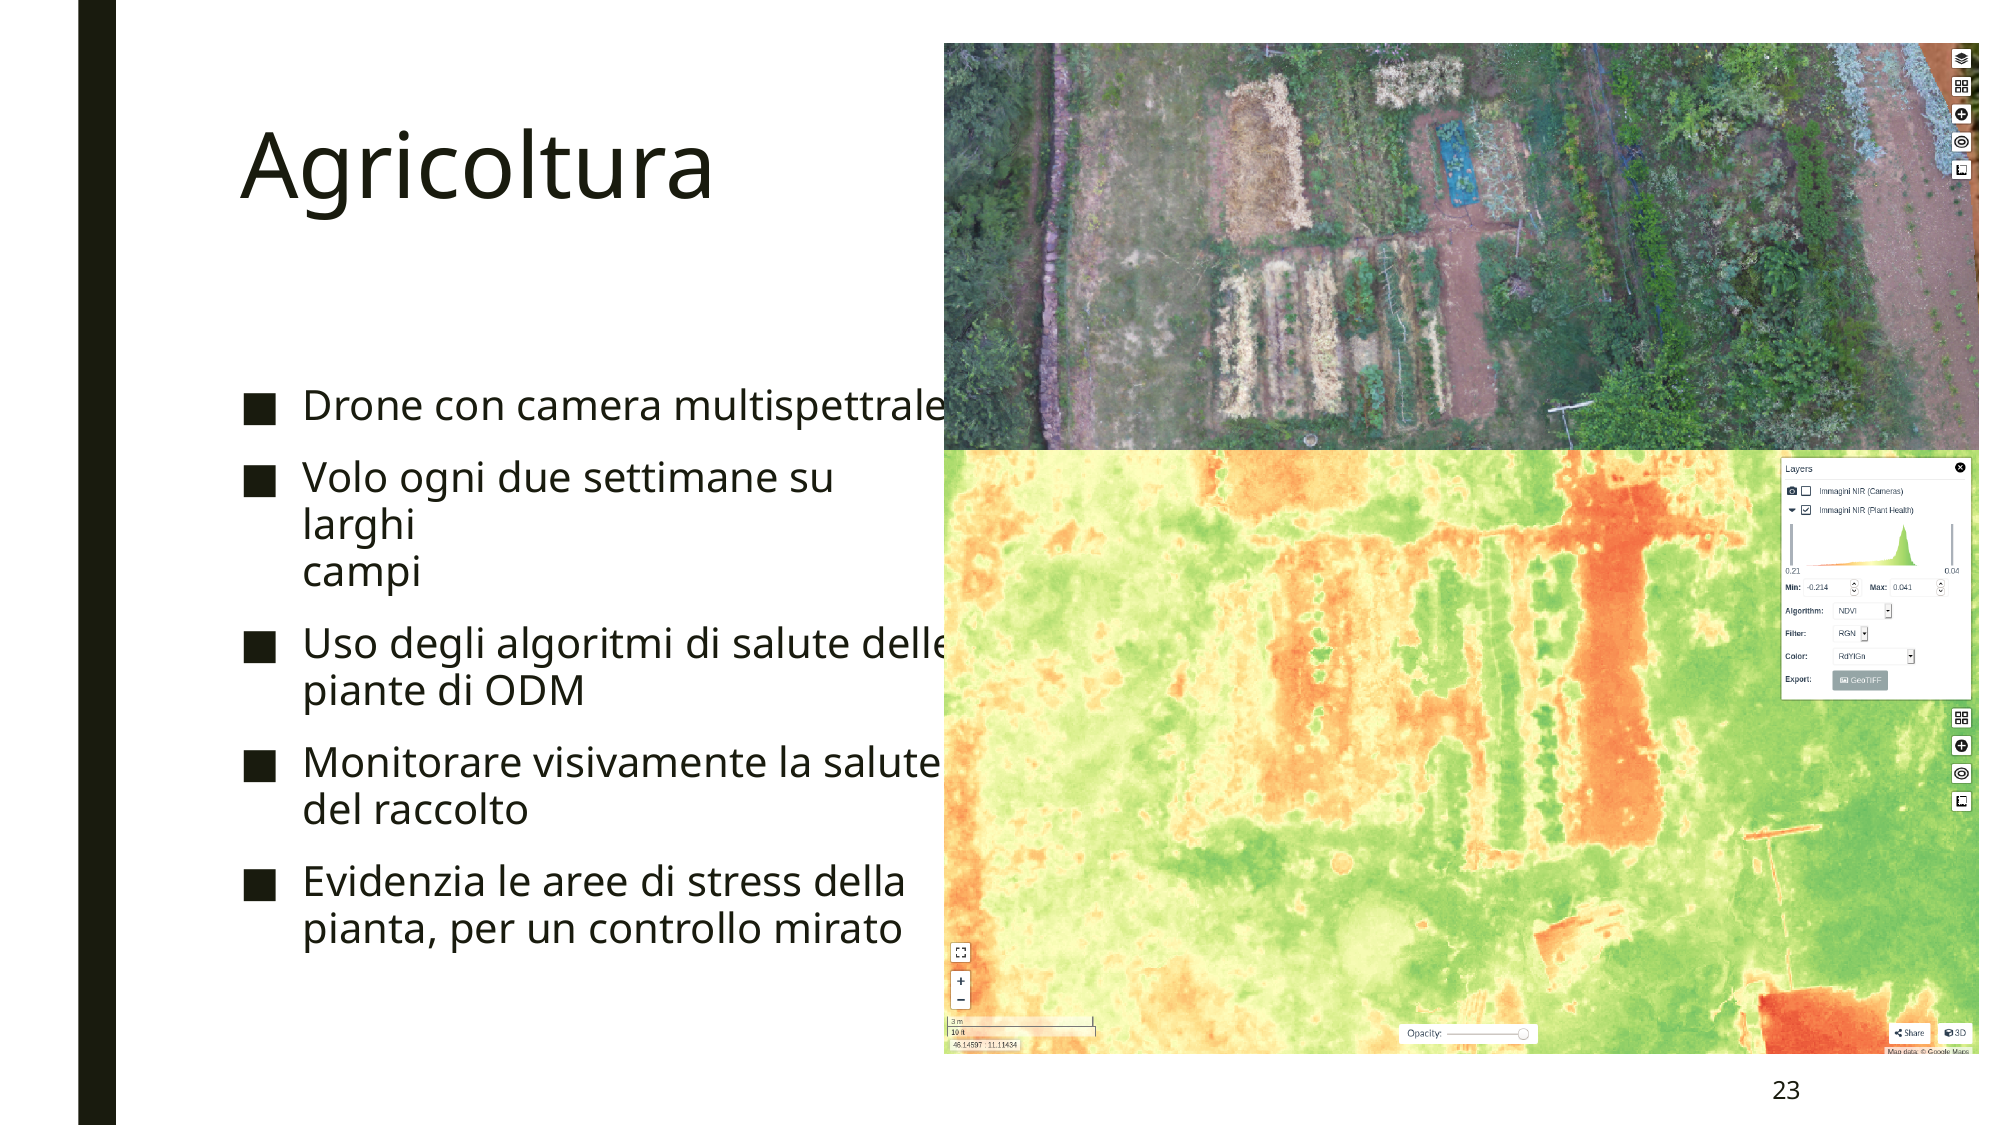

# Agricoltura
Drone con camera multispettrale
Volo ogni due settimane su larghi
campi
Uso degli algoritmi di salute delle piante di ODM
Monitorare visivamente la salute del raccolto
Evidenzia le aree di stress della pianta, per un controllo mirato